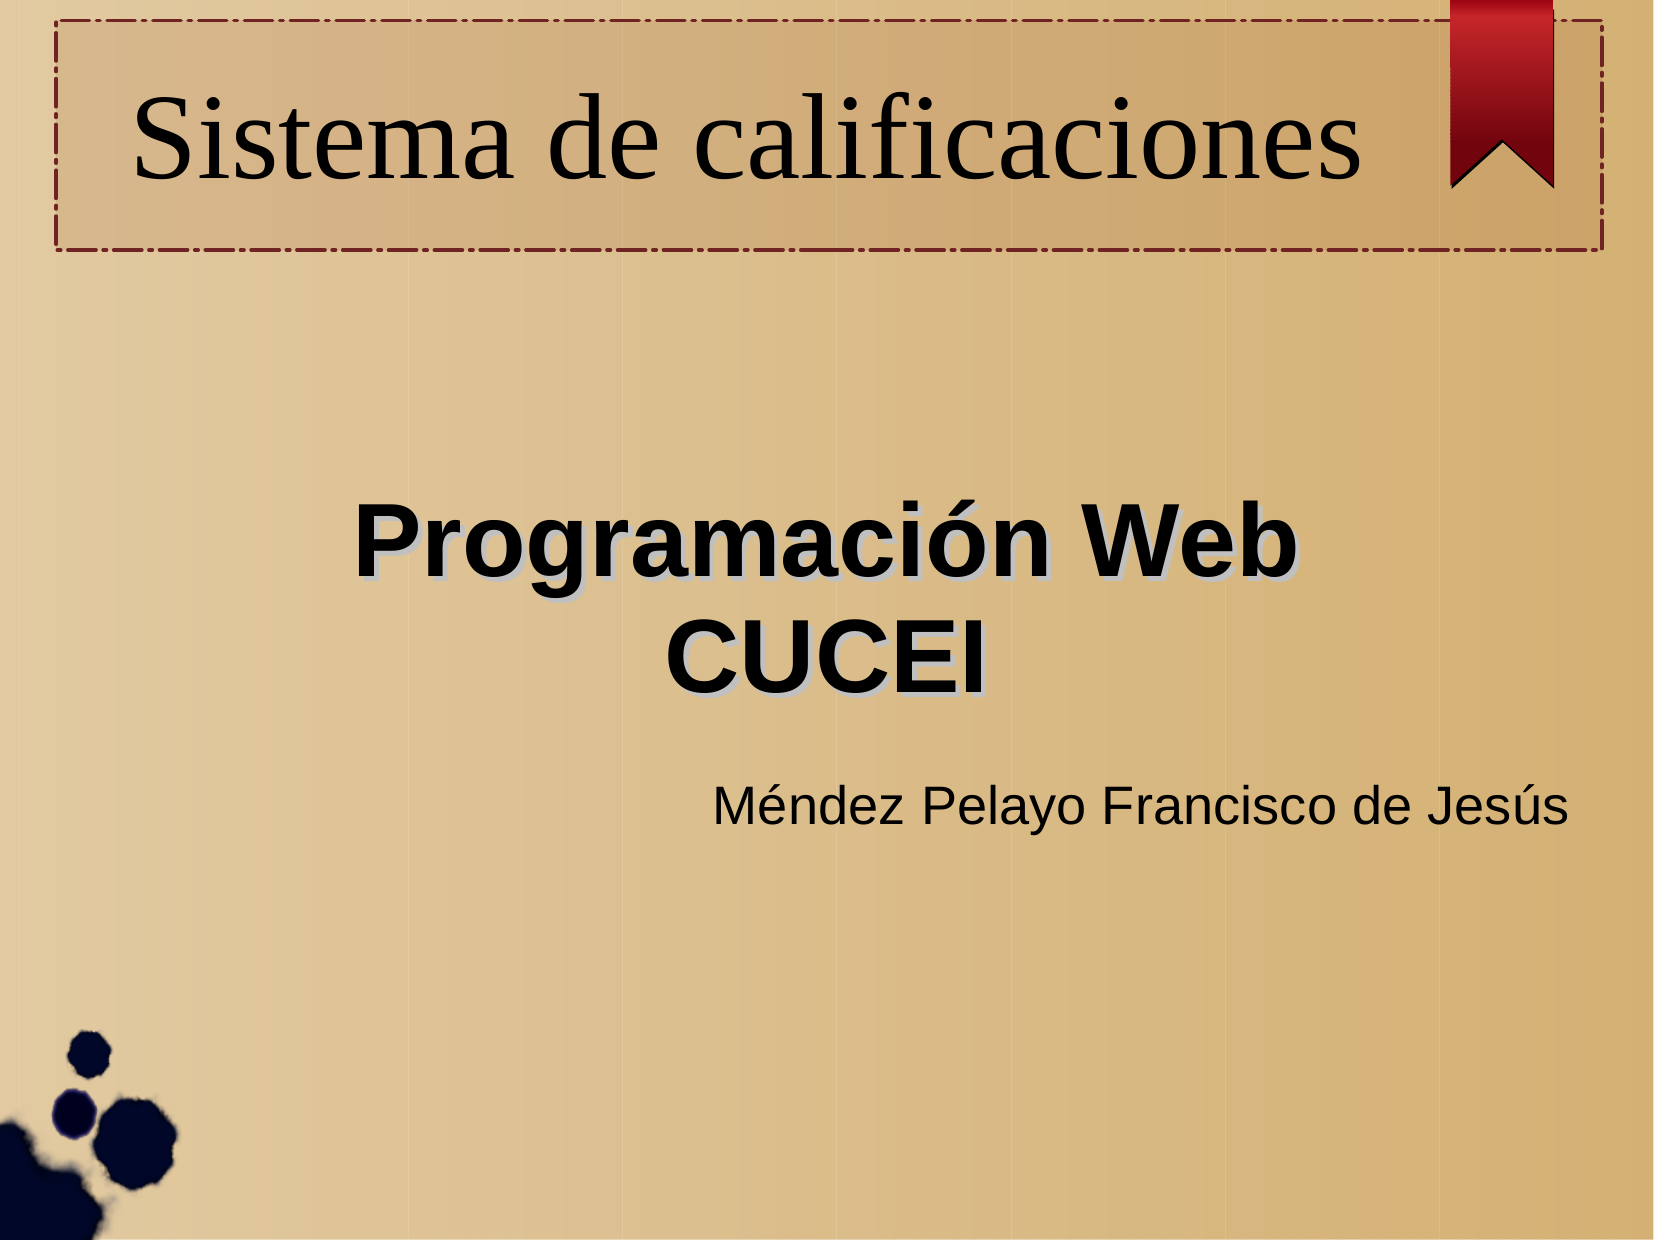

# Sistema de calificaciones
Programación Web
CUCEI
Méndez Pelayo Francisco de Jesús